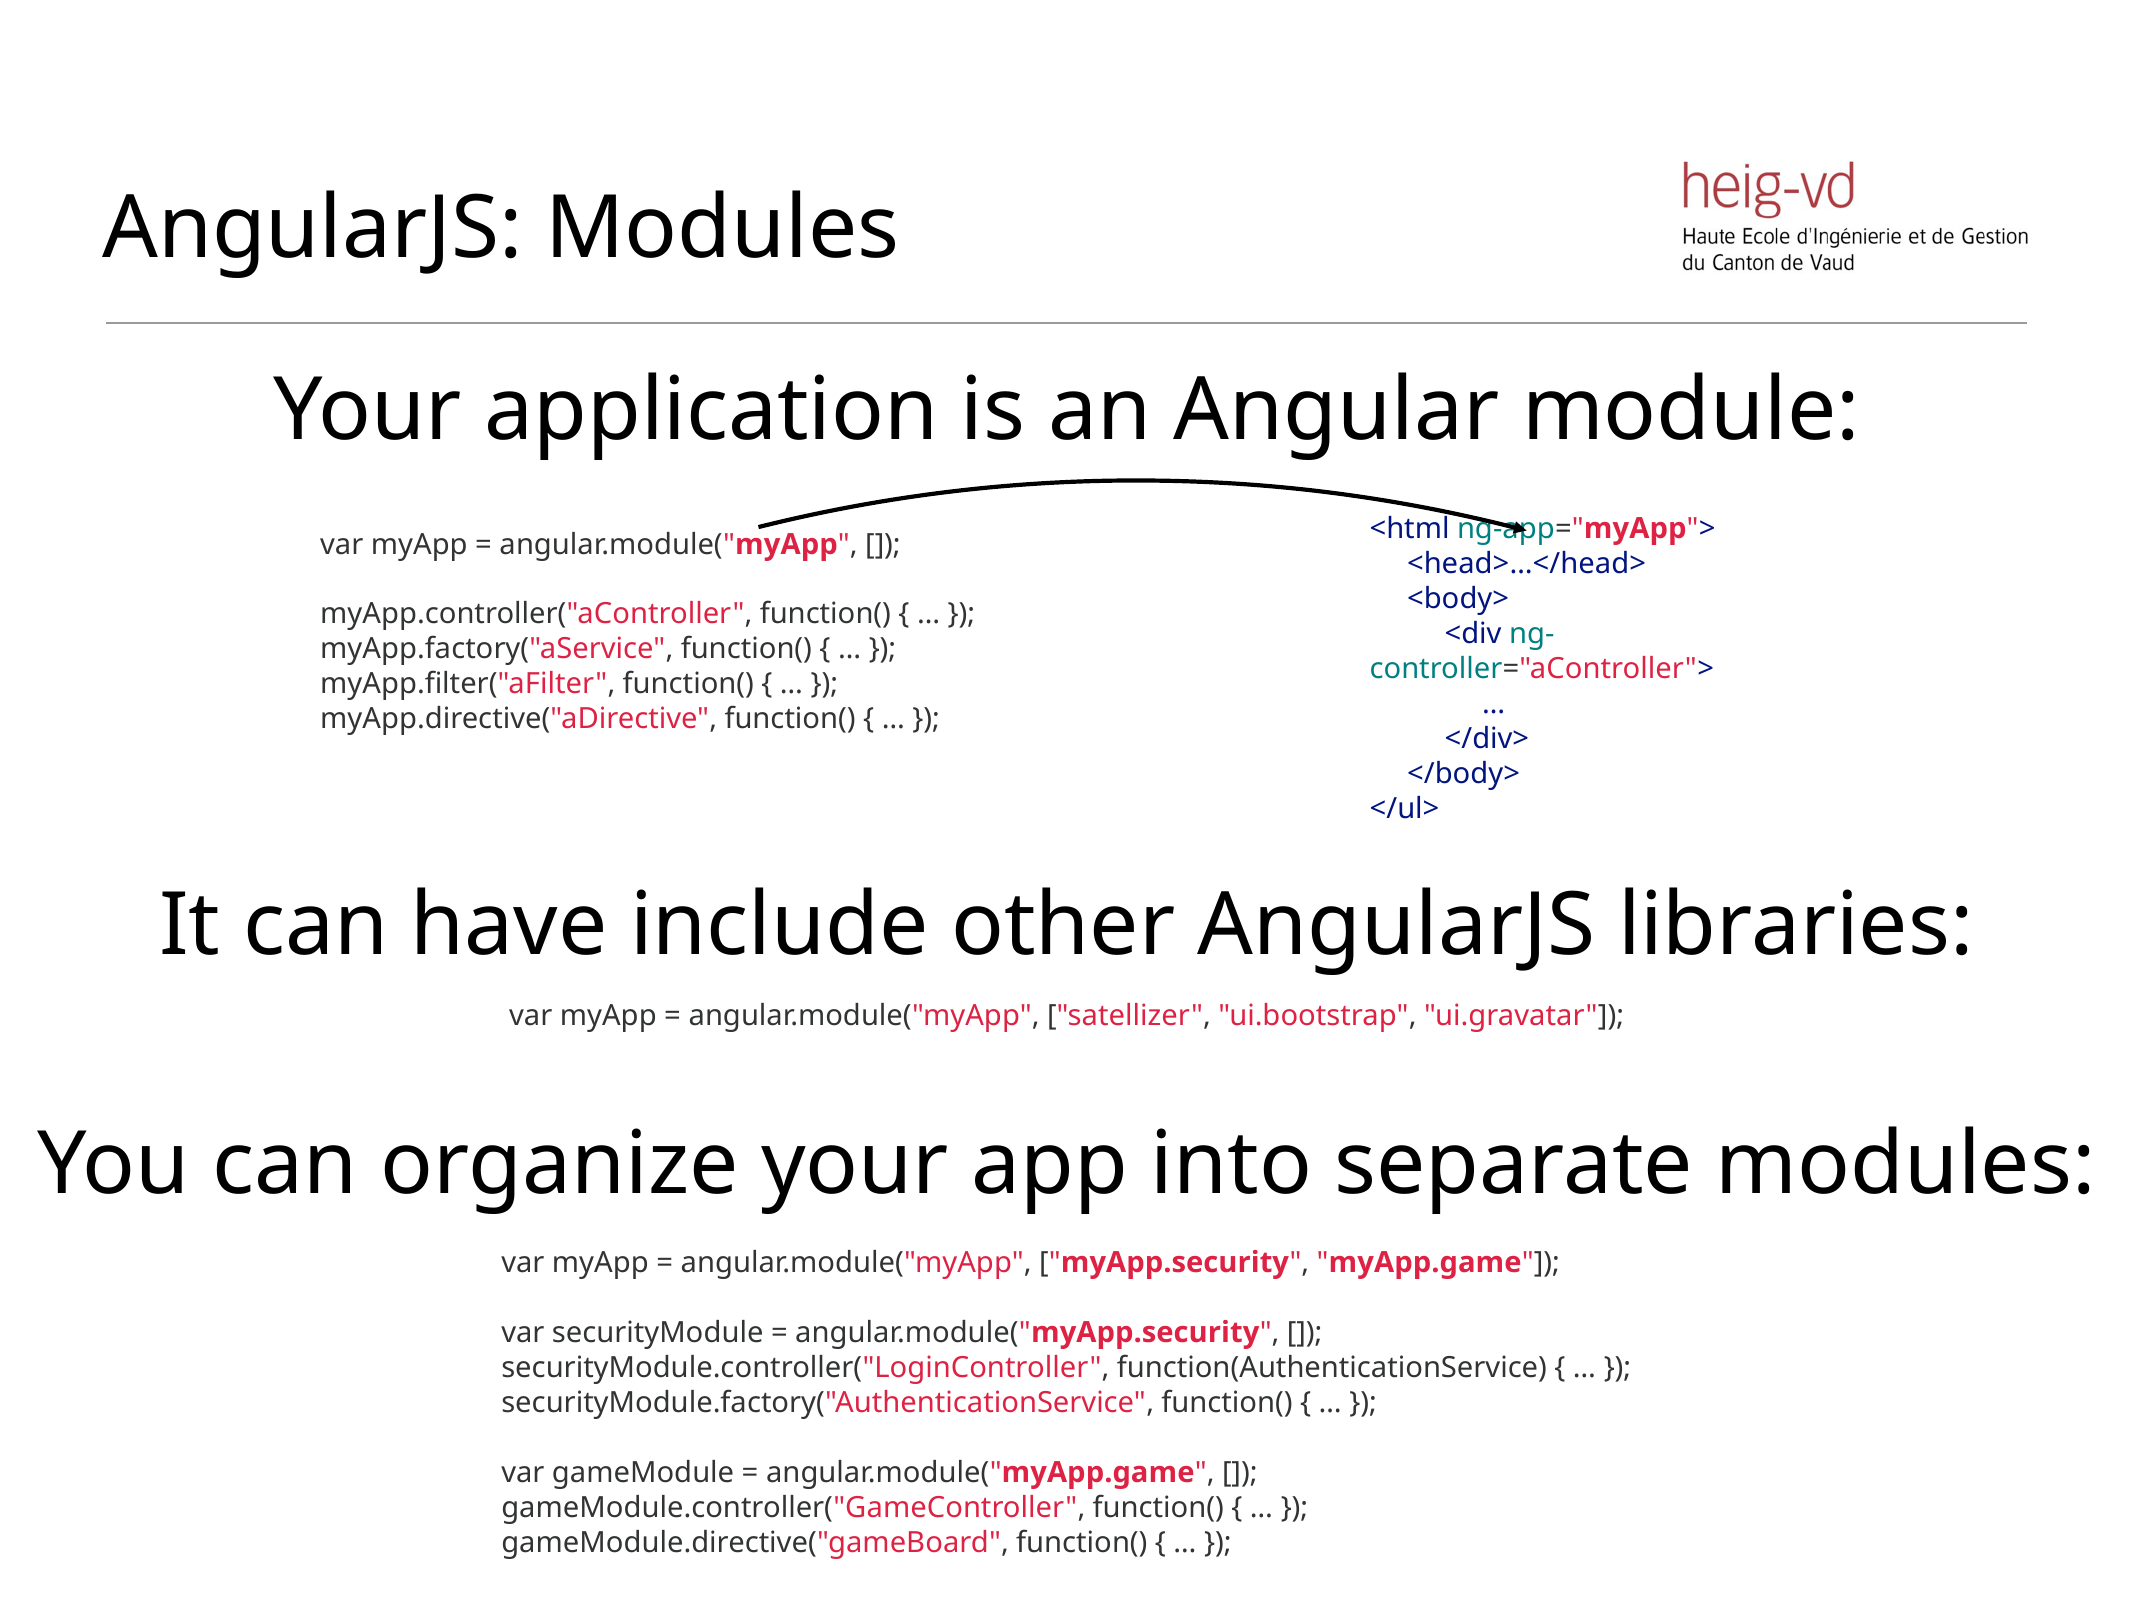

# AngularJS: Modules
Your application is an Angular module:
var myApp = angular.module("myApp", []);
myApp.controller("aController", function() { … });
myApp.factory("aService", function() { … });
myApp.filter("aFilter", function() { … });
myApp.directive("aDirective", function() { … });
<html ng-app="myApp">
<head>…</head>
<body>
<div ng-controller="aController">
…
</div>
</body>
</ul>
It can have include other AngularJS libraries:
var myApp = angular.module("myApp", ["satellizer", "ui.bootstrap", "ui.gravatar"]);
You can organize your app into separate modules:
var myApp = angular.module("myApp", ["myApp.security", "myApp.game"]);
var securityModule = angular.module("myApp.security", []);
securityModule.controller("LoginController", function(AuthenticationService) { … });
securityModule.factory("AuthenticationService", function() { … });
var gameModule = angular.module("myApp.game", []);
gameModule.controller("GameController", function() { … });
gameModule.directive("gameBoard", function() { … });